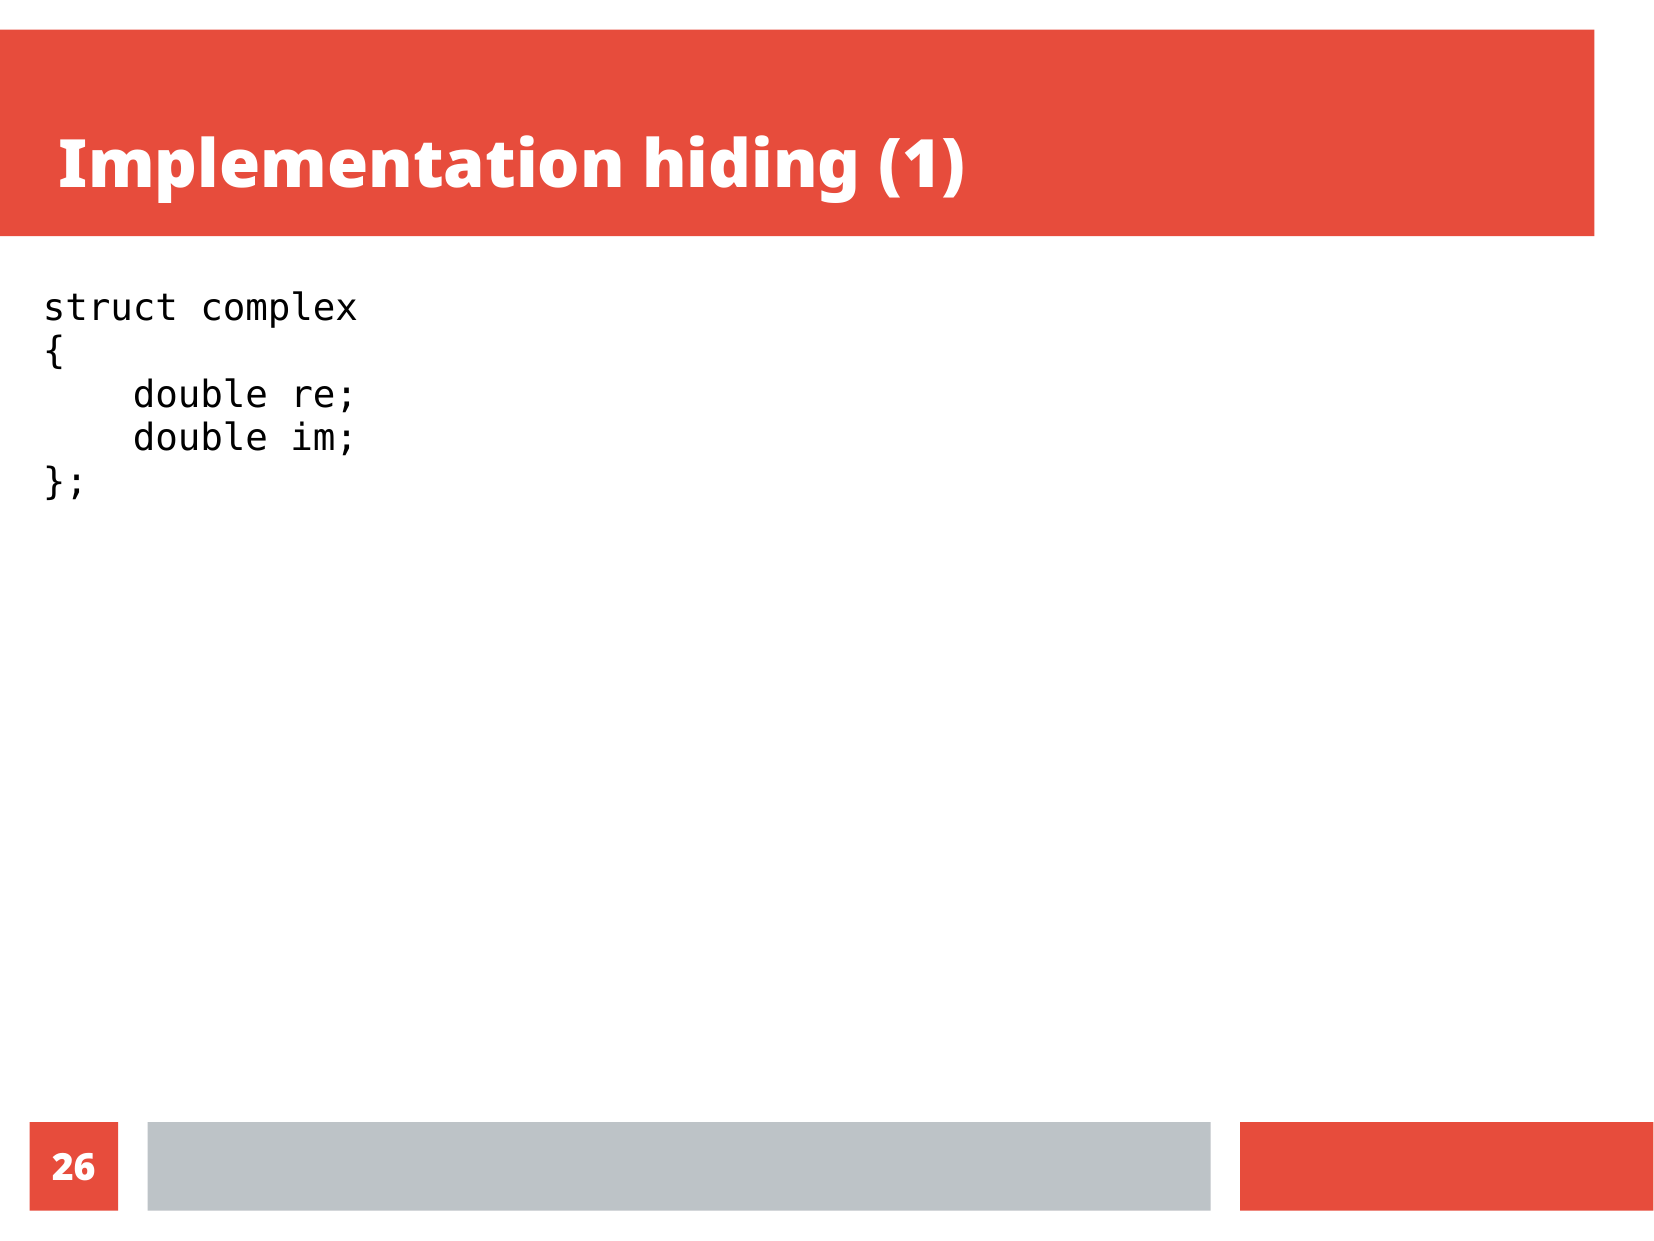

# Implementation hiding (1)
struct complex
{
 double re;
 double im;
};
26